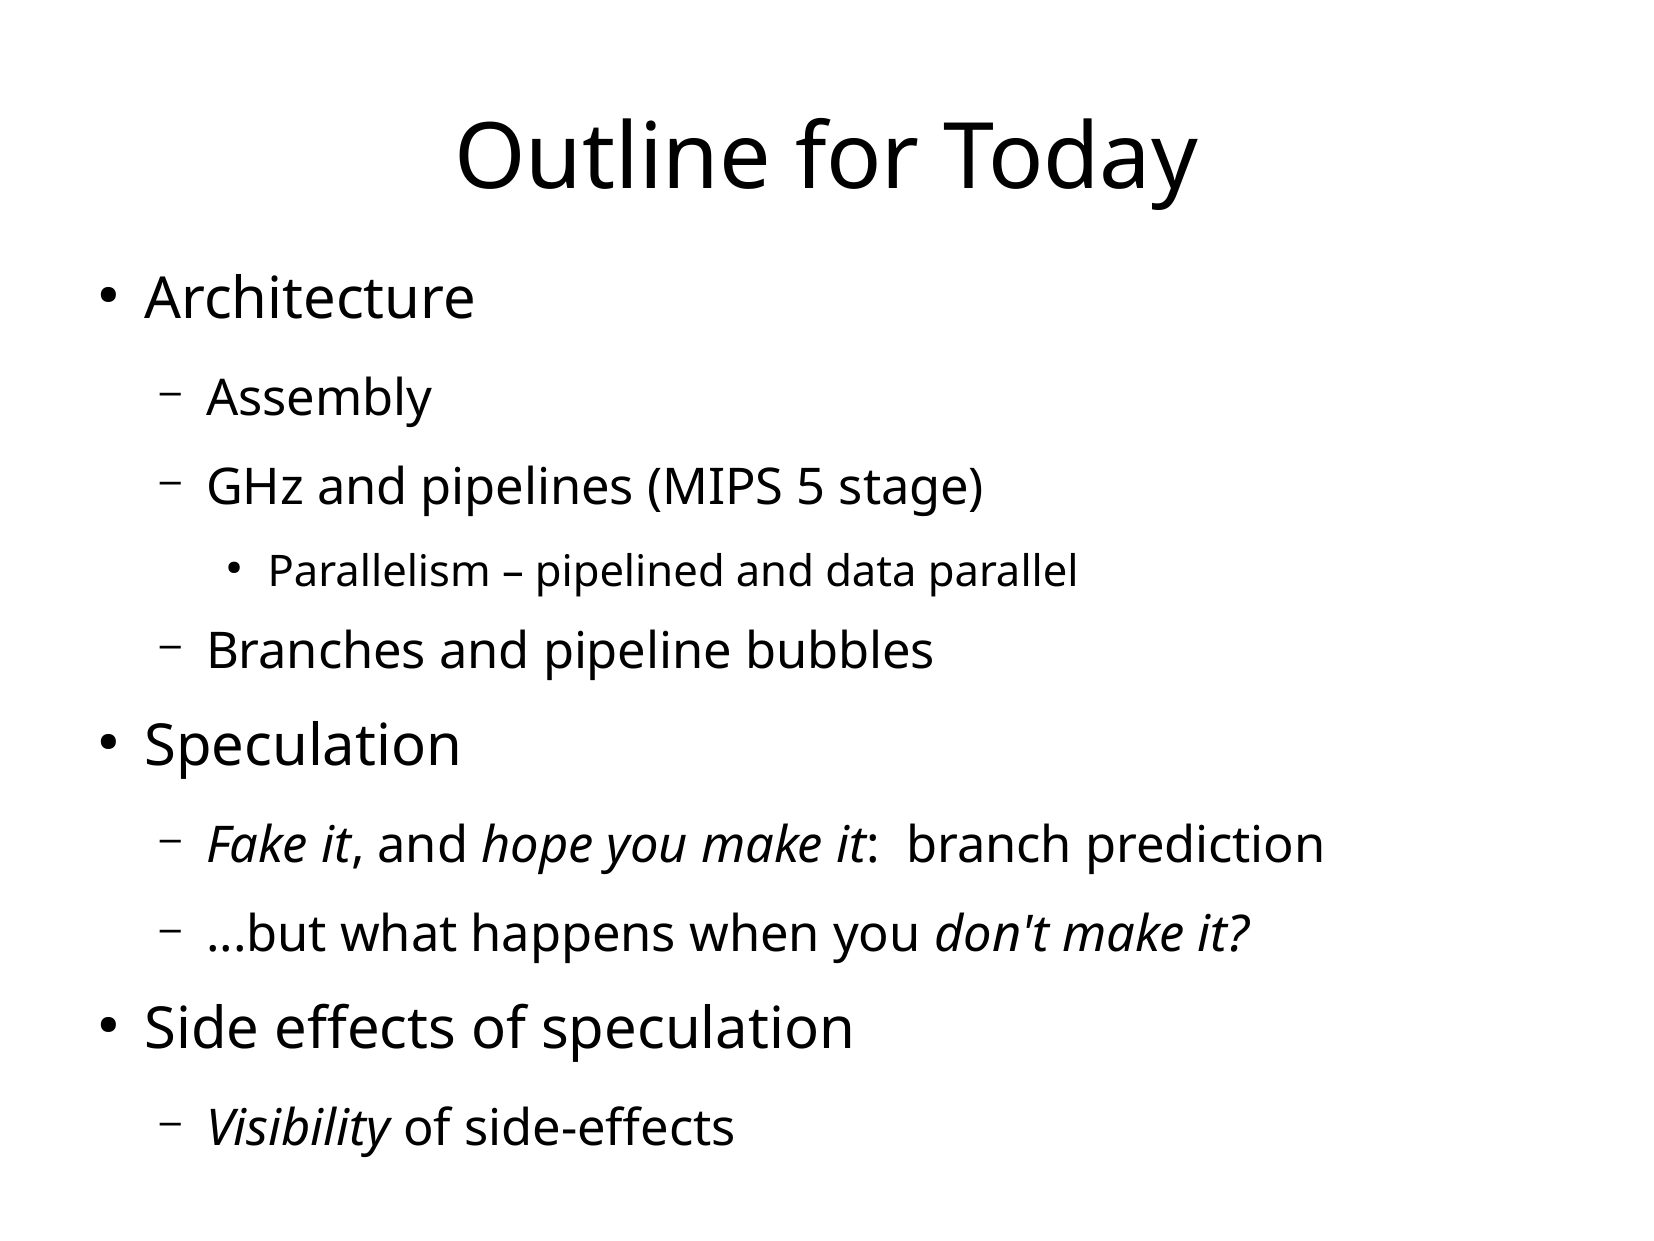

# Outline for Today
Architecture
Assembly
GHz and pipelines (MIPS 5 stage)
Parallelism – pipelined and data parallel
Branches and pipeline bubbles
Speculation
Fake it, and hope you make it: branch prediction
...but what happens when you don't make it?
Side effects of speculation
Visibility of side-effects